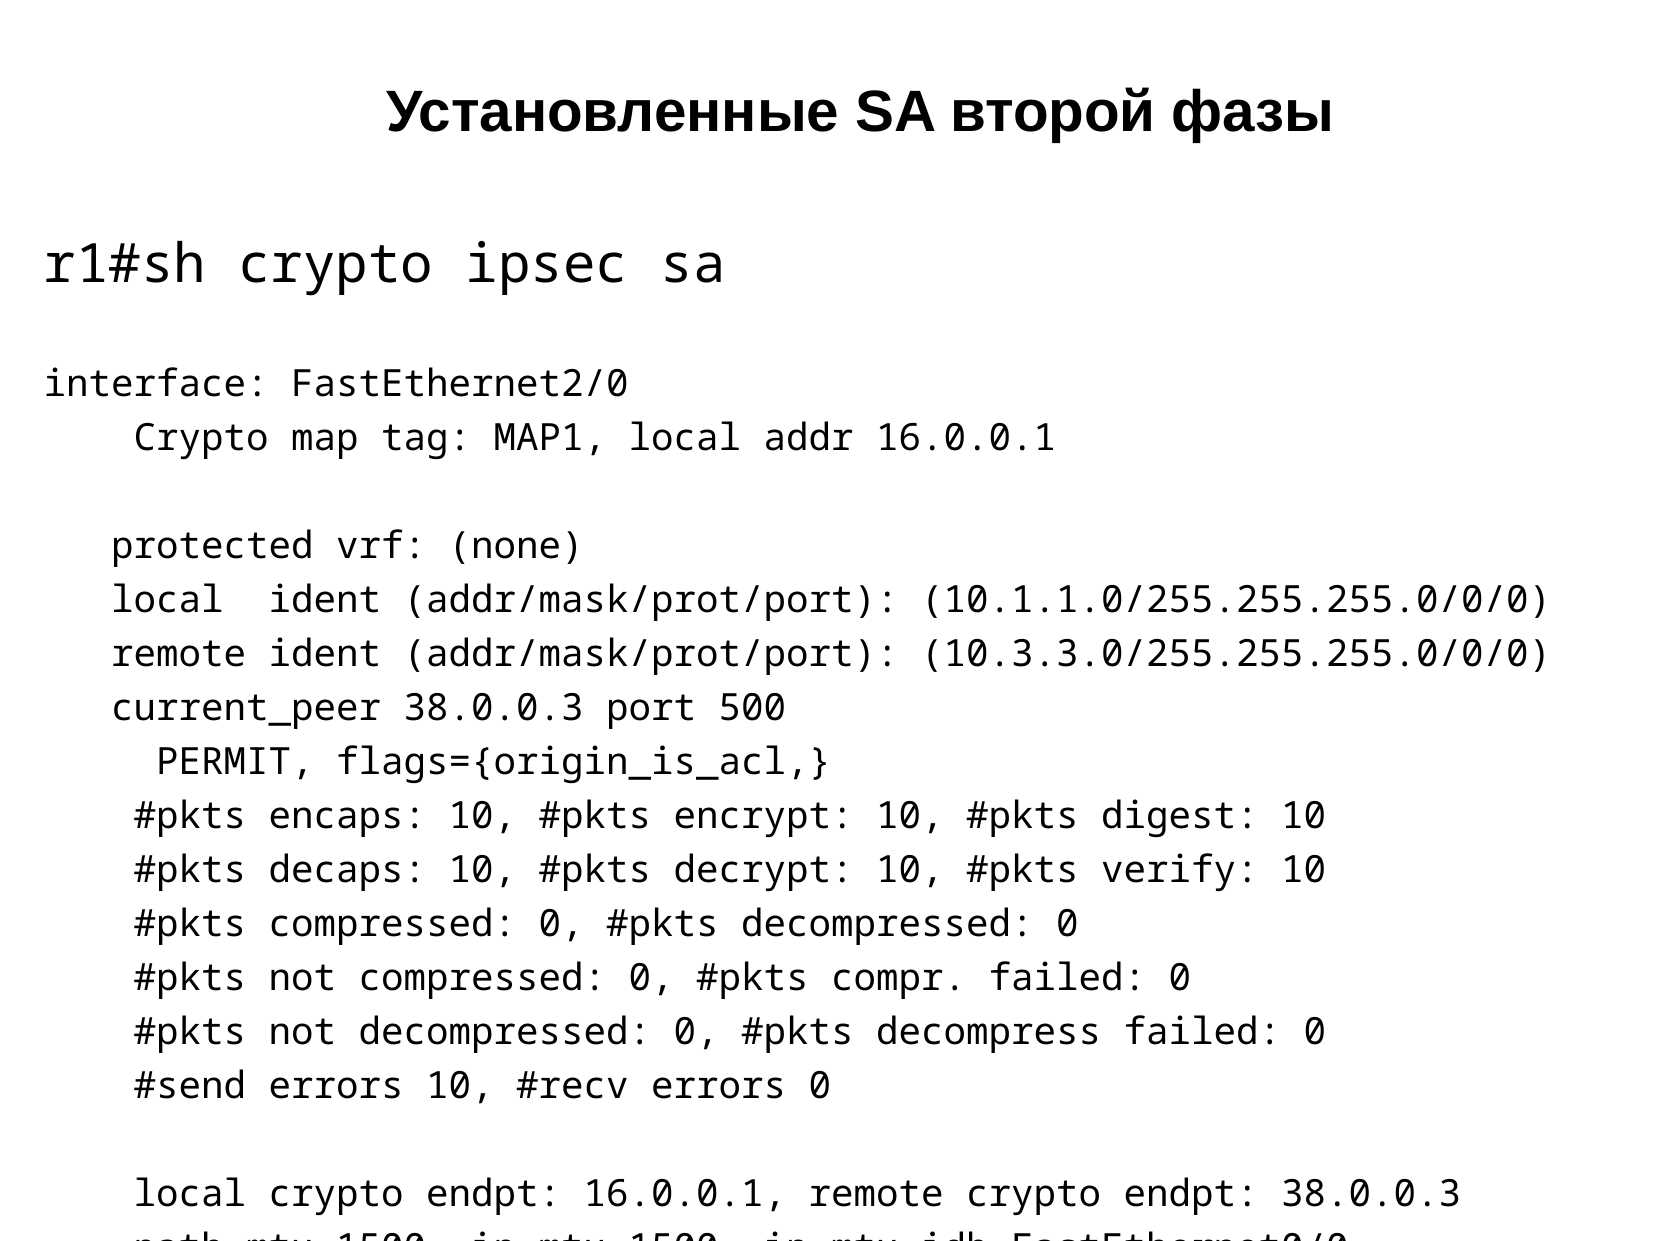

Установленные SA второй фазы
# r1#sh crypto ipsec sa
interface: FastEthernet2/0
 Crypto map tag: MAP1, local addr 16.0.0.1
 protected vrf: (none)
 local ident (addr/mask/prot/port): (10.1.1.0/255.255.255.0/0/0)
 remote ident (addr/mask/prot/port): (10.3.3.0/255.255.255.0/0/0)
 current_peer 38.0.0.3 port 500
 PERMIT, flags={origin_is_acl,}
 #pkts encaps: 10, #pkts encrypt: 10, #pkts digest: 10
 #pkts decaps: 10, #pkts decrypt: 10, #pkts verify: 10
 #pkts compressed: 0, #pkts decompressed: 0
 #pkts not compressed: 0, #pkts compr. failed: 0
 #pkts not decompressed: 0, #pkts decompress failed: 0
 #send errors 10, #recv errors 0
 local crypto endpt: 16.0.0.1, remote crypto endpt: 38.0.0.3
 path mtu 1500, ip mtu 1500, ip mtu idb FastEthernet0/0
 current outbound spi: 0xAE0DDDFE(2920144382)
 PFS (Y/N): N, DH group: none
...